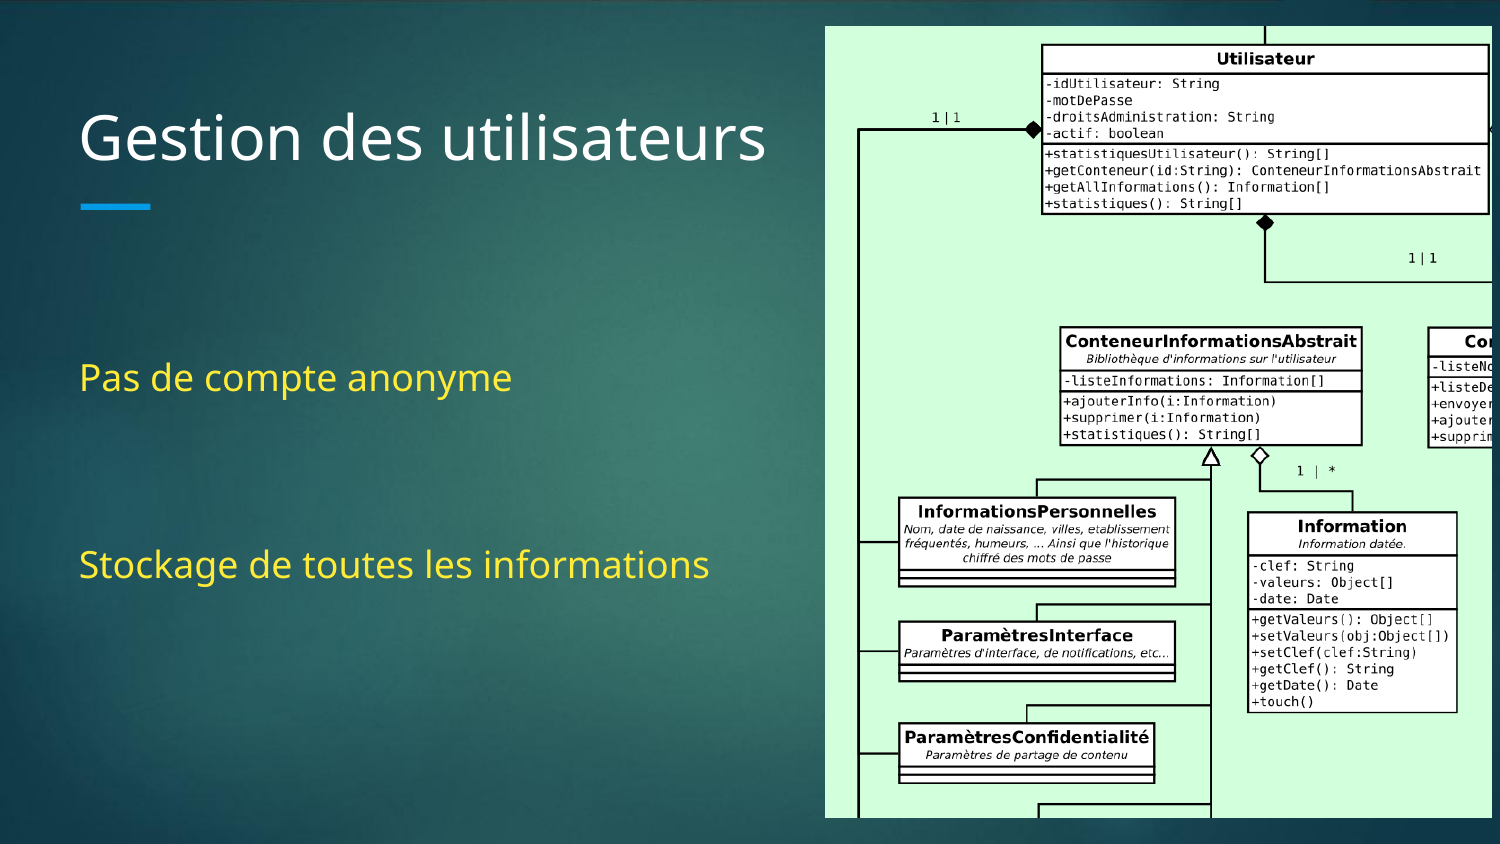

# Gestion des utilisateurs
Stockage de toutes les informations
Pas de compte anonyme